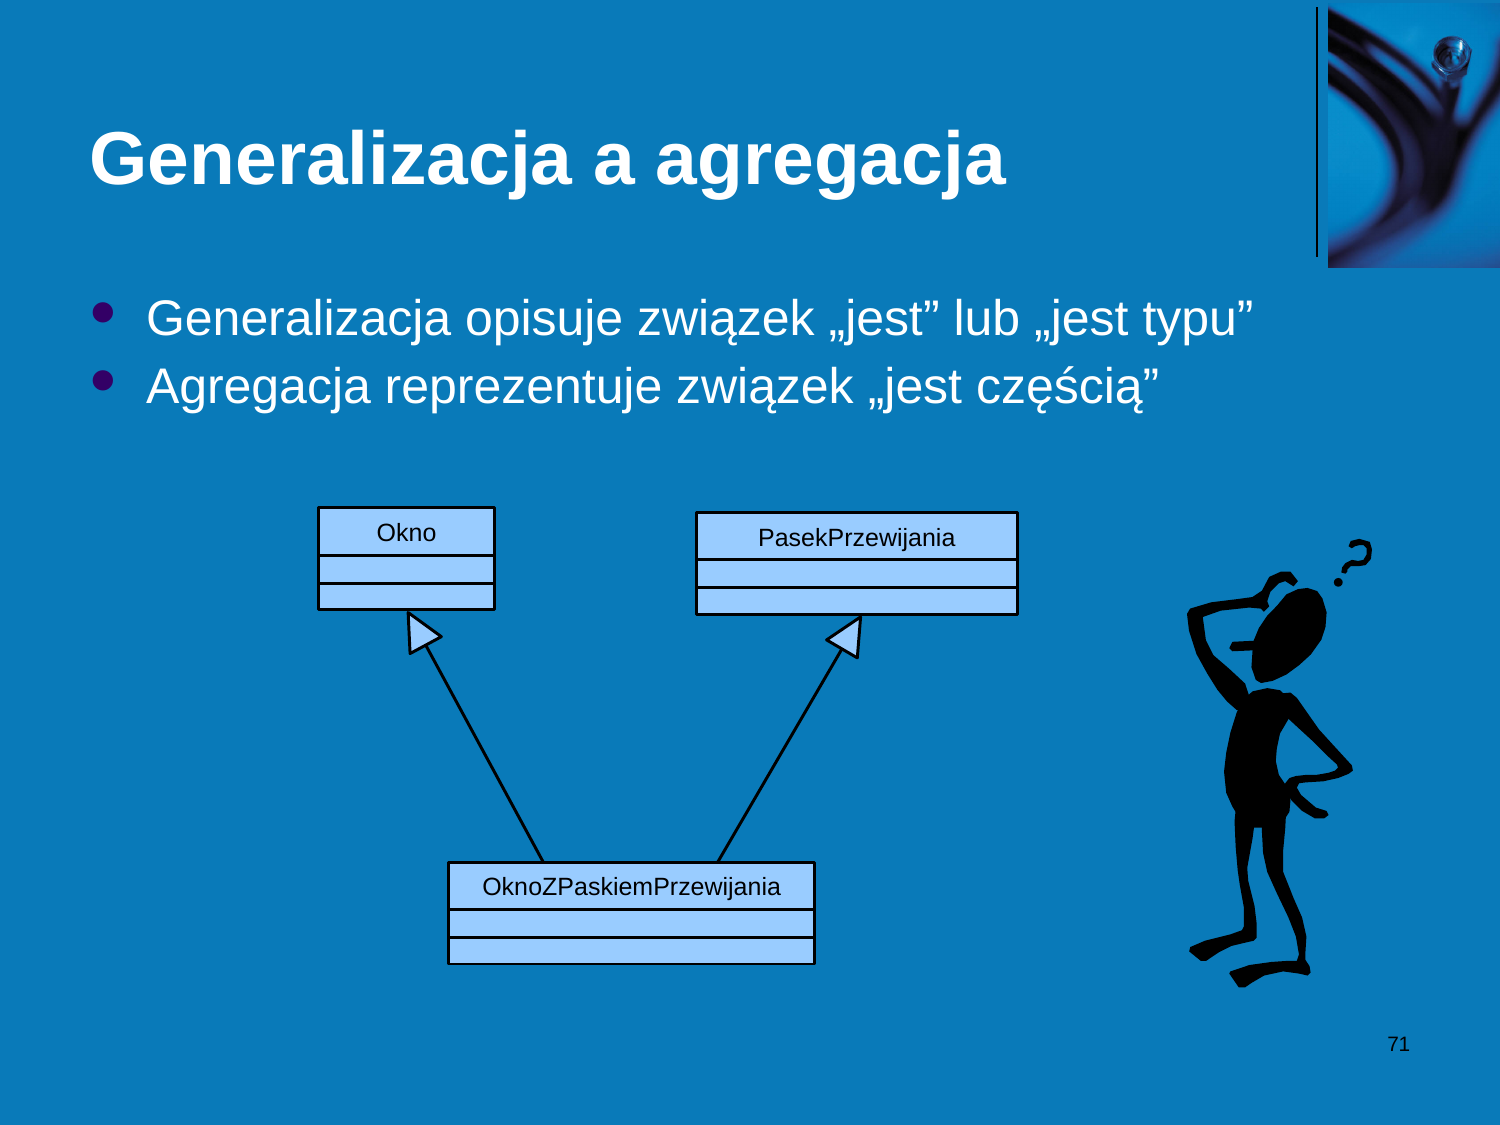

# Generalizacja a agregacja
Generalizacja opisuje związek „jest” lub „jest typu”
Agregacja reprezentuje związek „jest częścią”
Okno
PasekPrzewijania
OknoZPaskiemPrzewijania
71